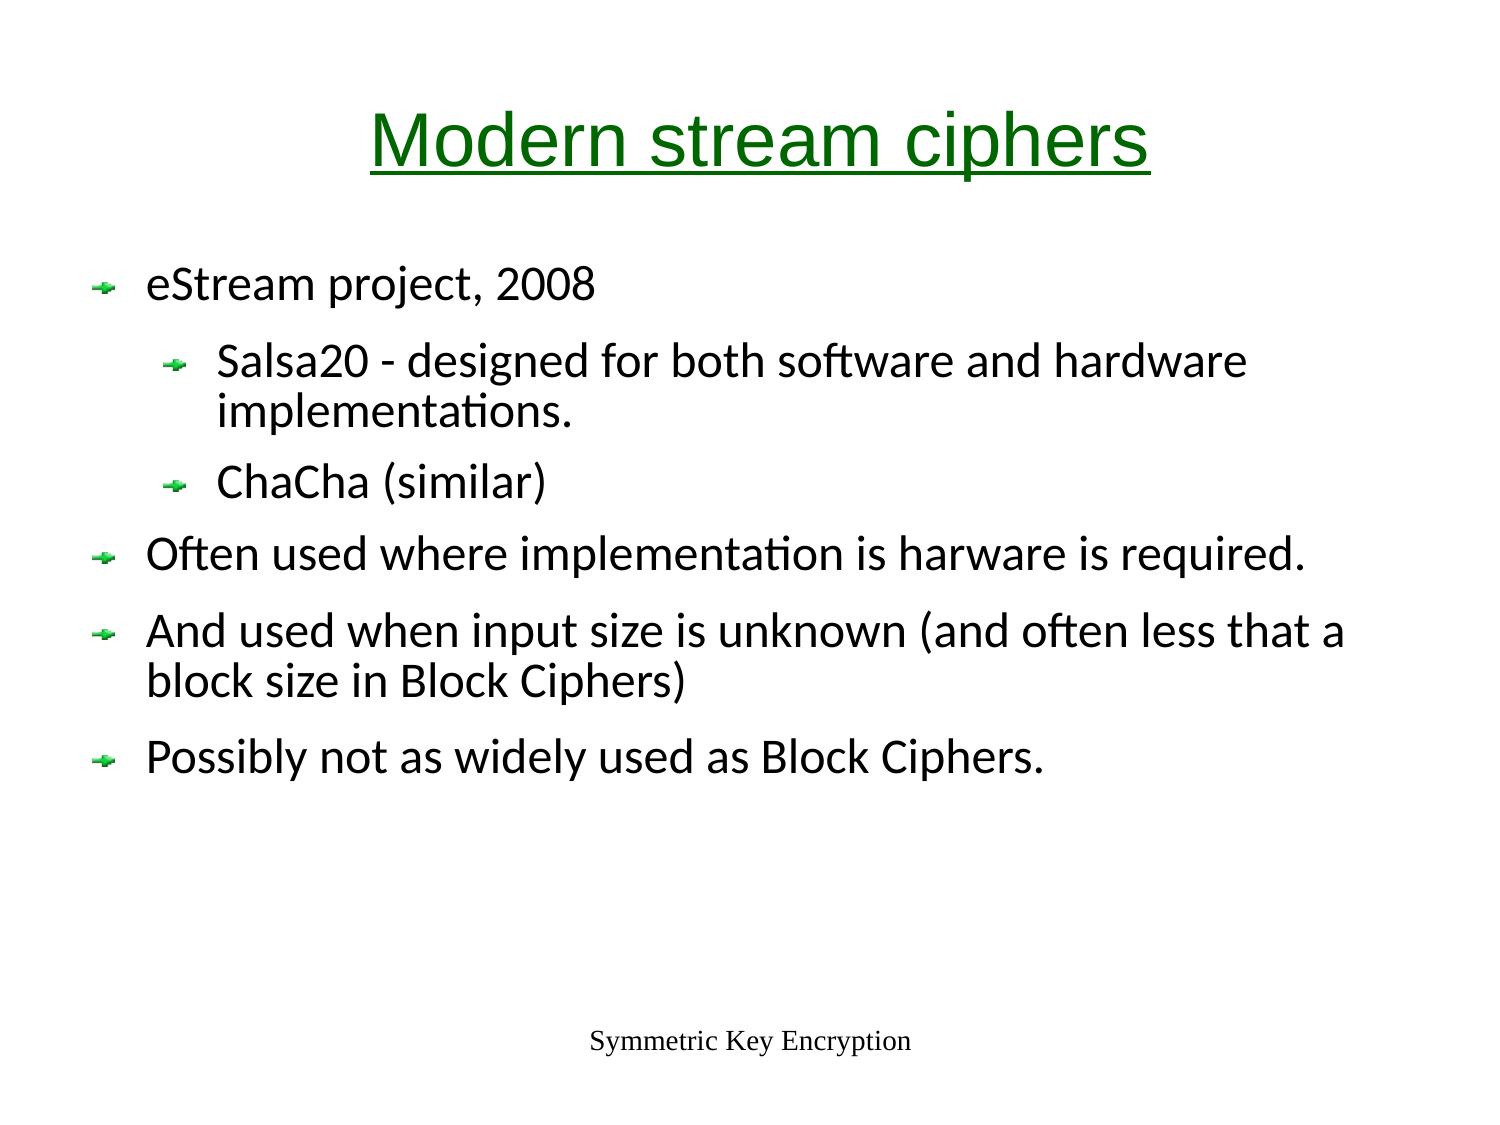

# Modern stream ciphers
eStream project, 2008
Salsa20 - designed for both software and hardware implementations.
ChaCha (similar)
Often used where implementation is harware is required.
And used when input size is unknown (and often less that a block size in Block Ciphers)
Possibly not as widely used as Block Ciphers.
Symmetric Key Encryption